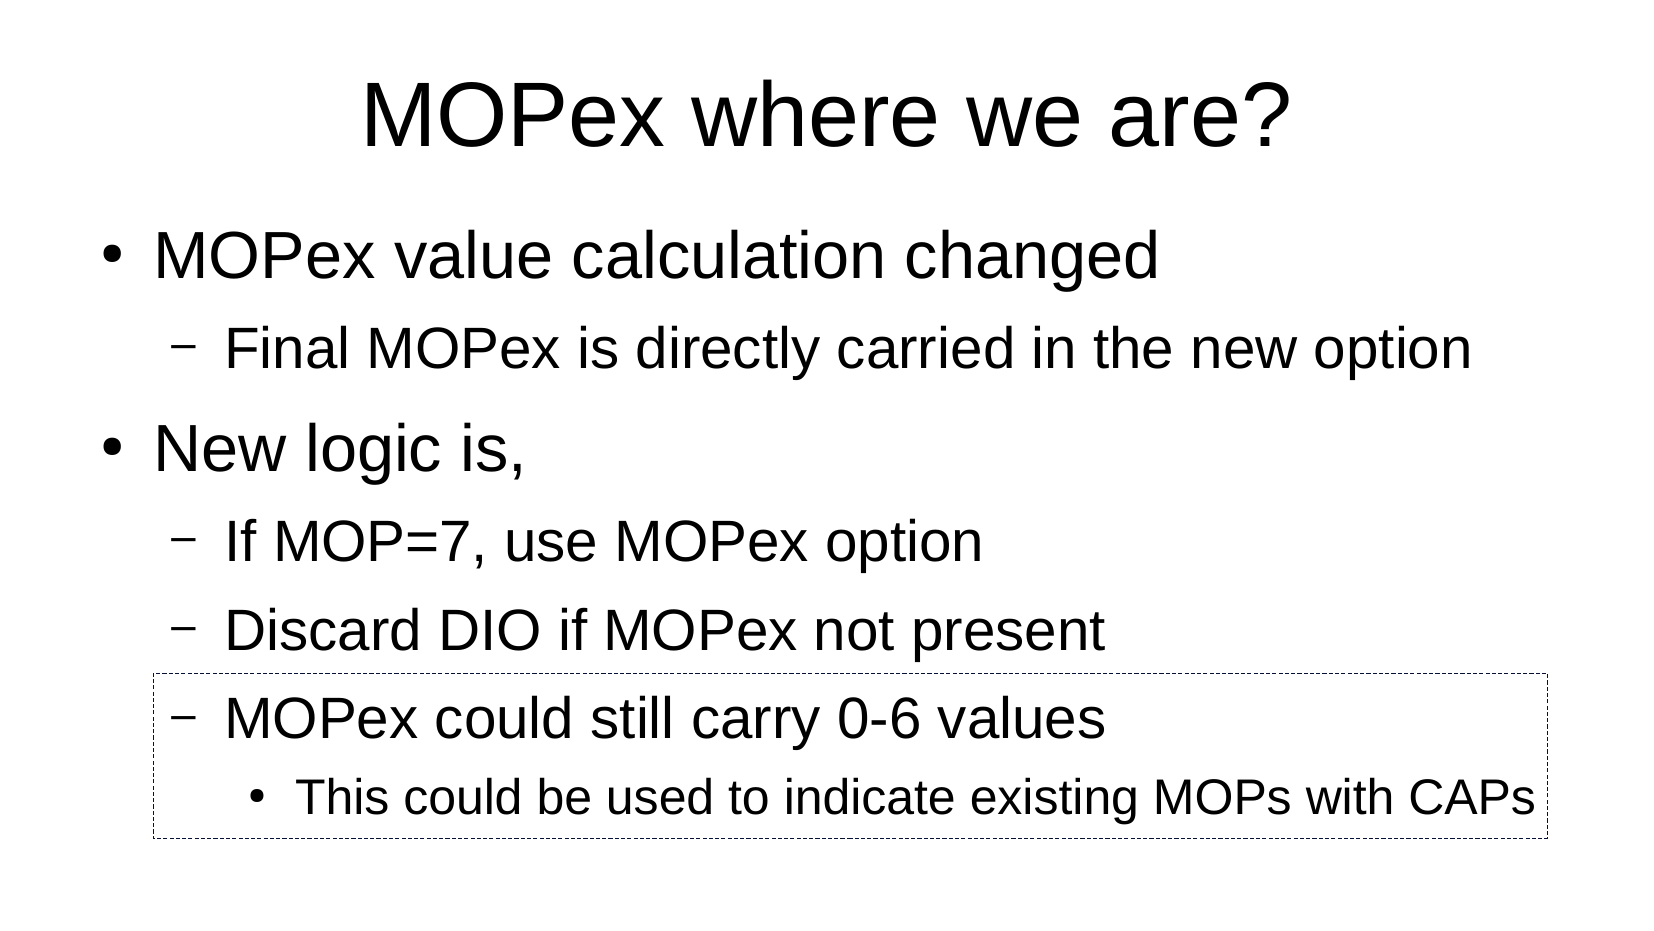

# MOPex where we are?
MOPex value calculation changed
Final MOPex is directly carried in the new option
New logic is,
If MOP=7, use MOPex option
Discard DIO if MOPex not present
MOPex could still carry 0-6 values
This could be used to indicate existing MOPs with CAPs